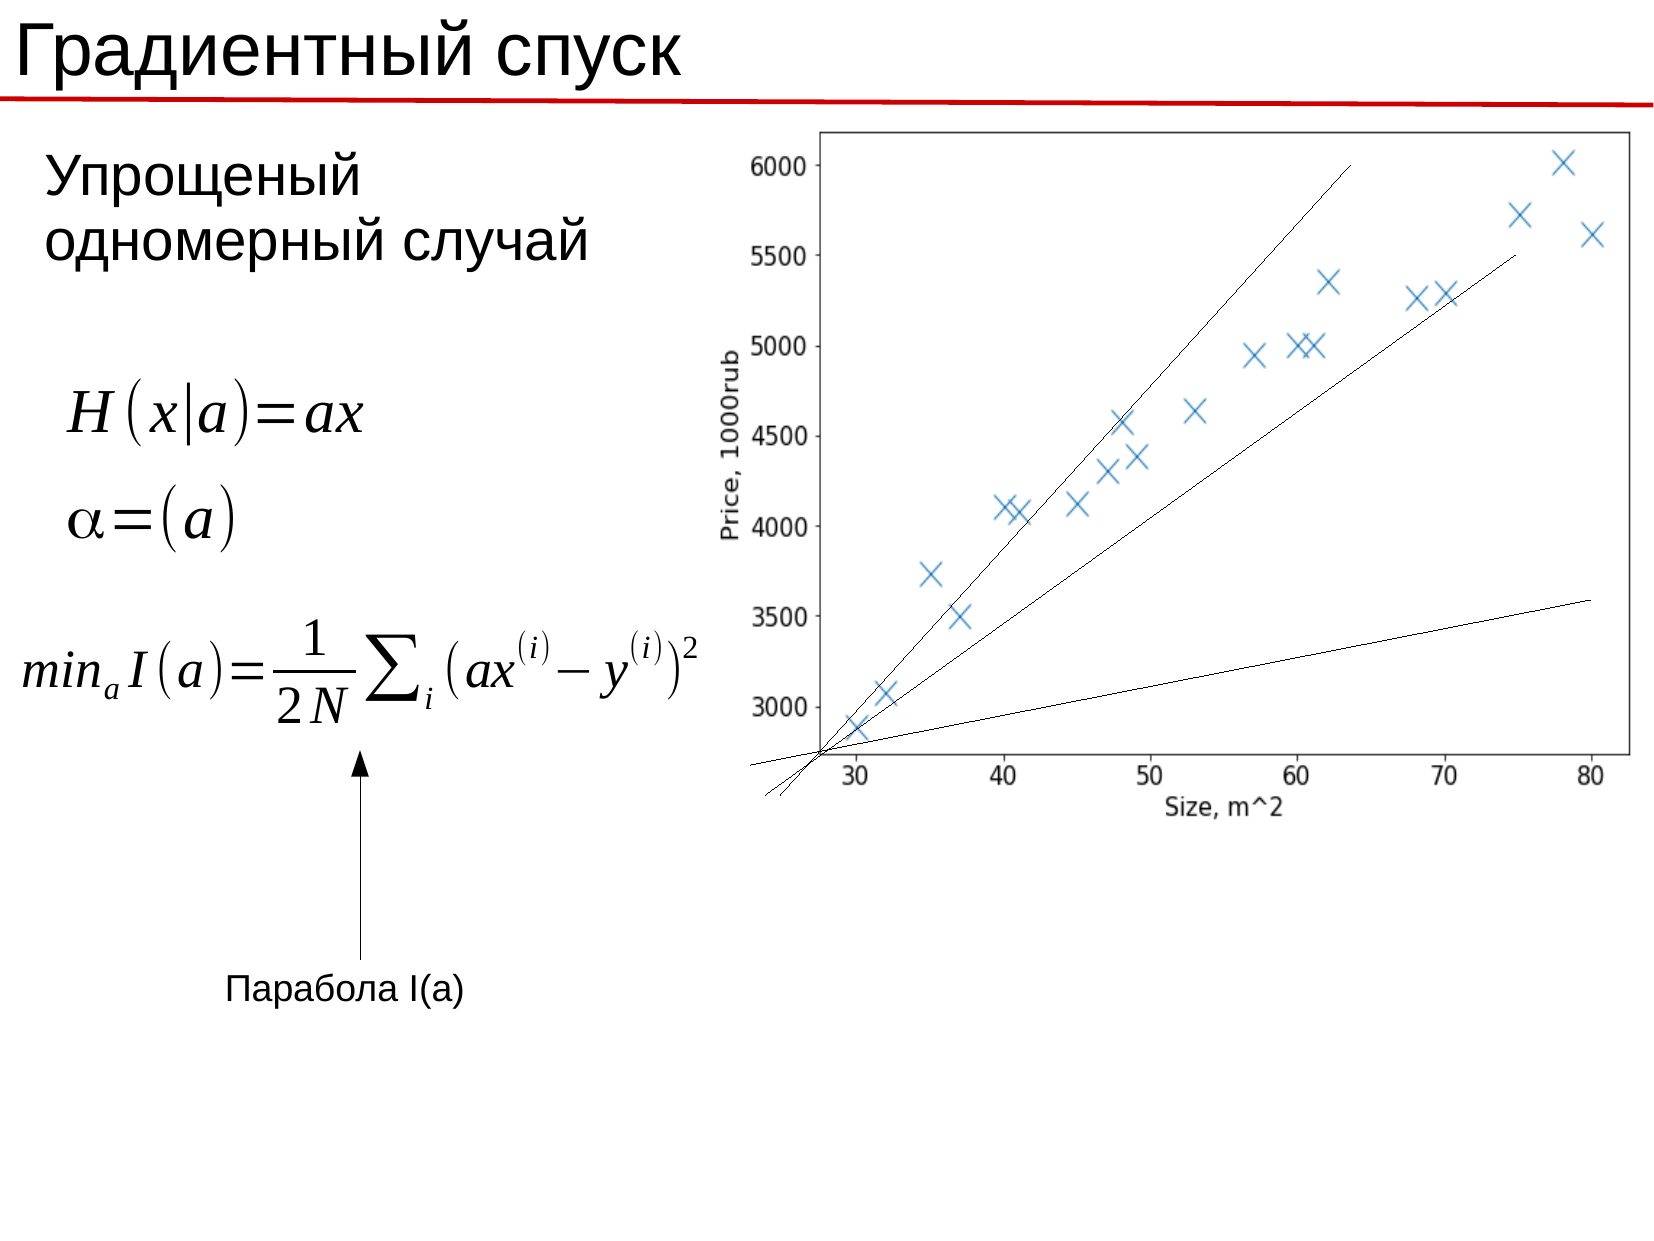

Градиентный спуск
Упрощеный одномерный случай
Парабола I(a)